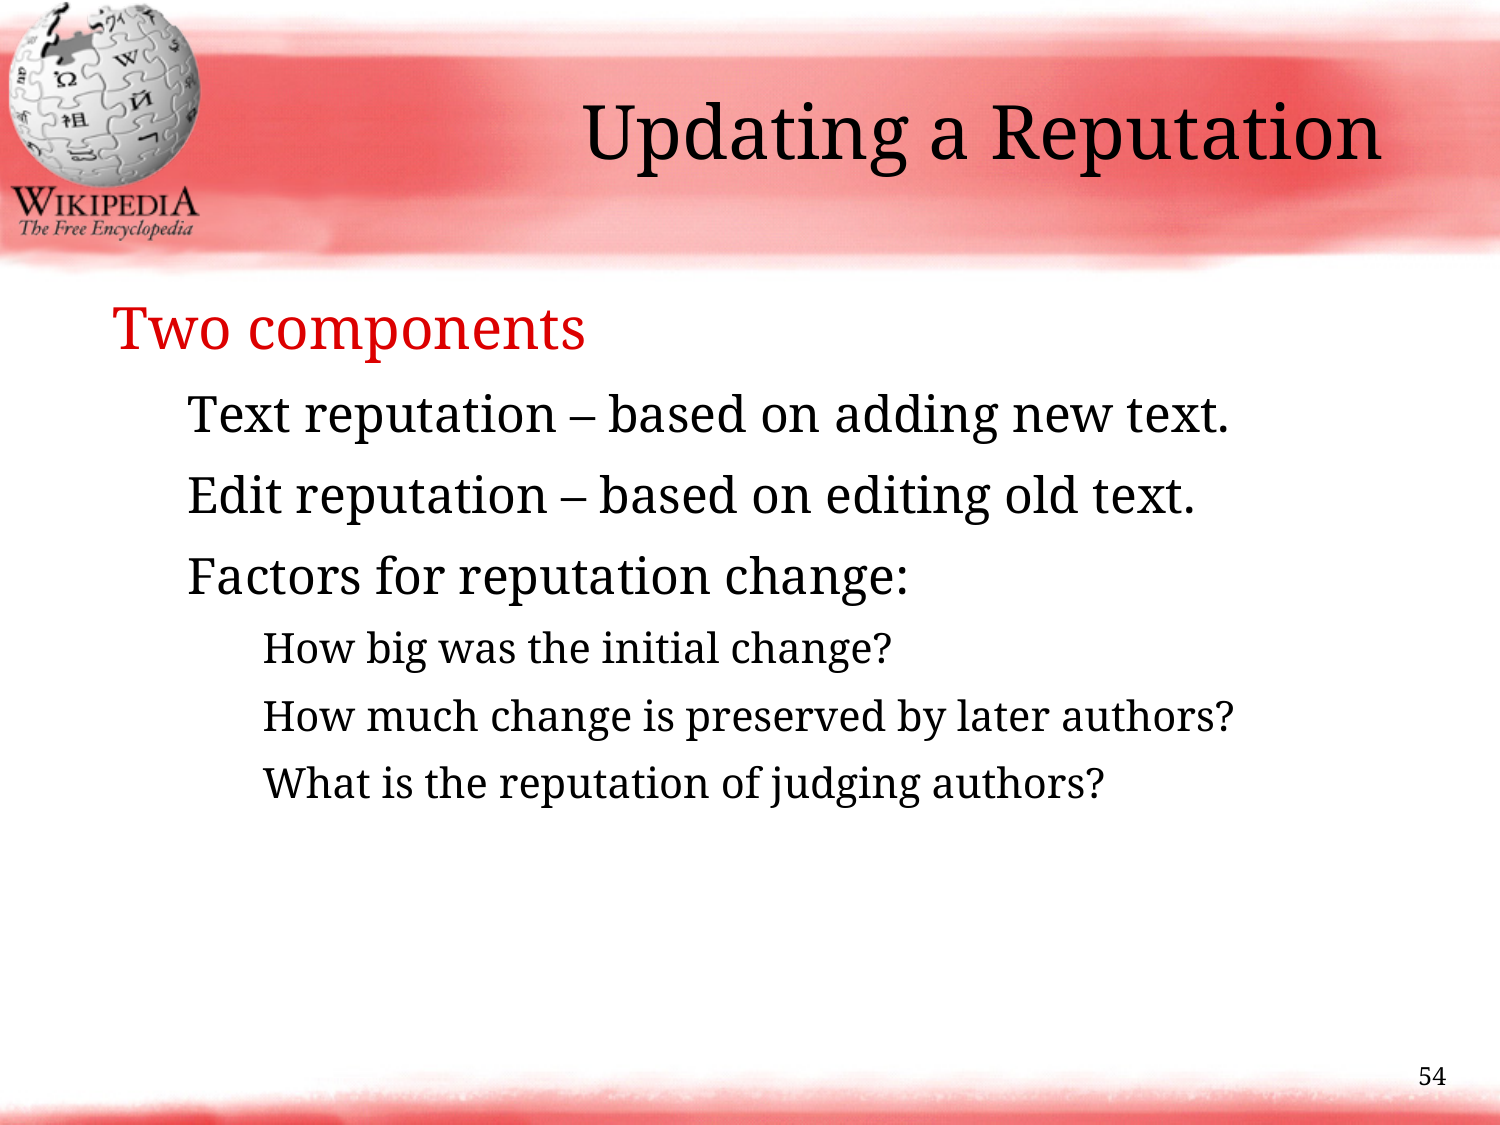

# Updating a Reputation
Two components
Text reputation – based on adding new text.
Edit reputation – based on editing old text.
Factors for reputation change:
How big was the initial change?
How much change is preserved by later authors?
What is the reputation of judging authors?
54